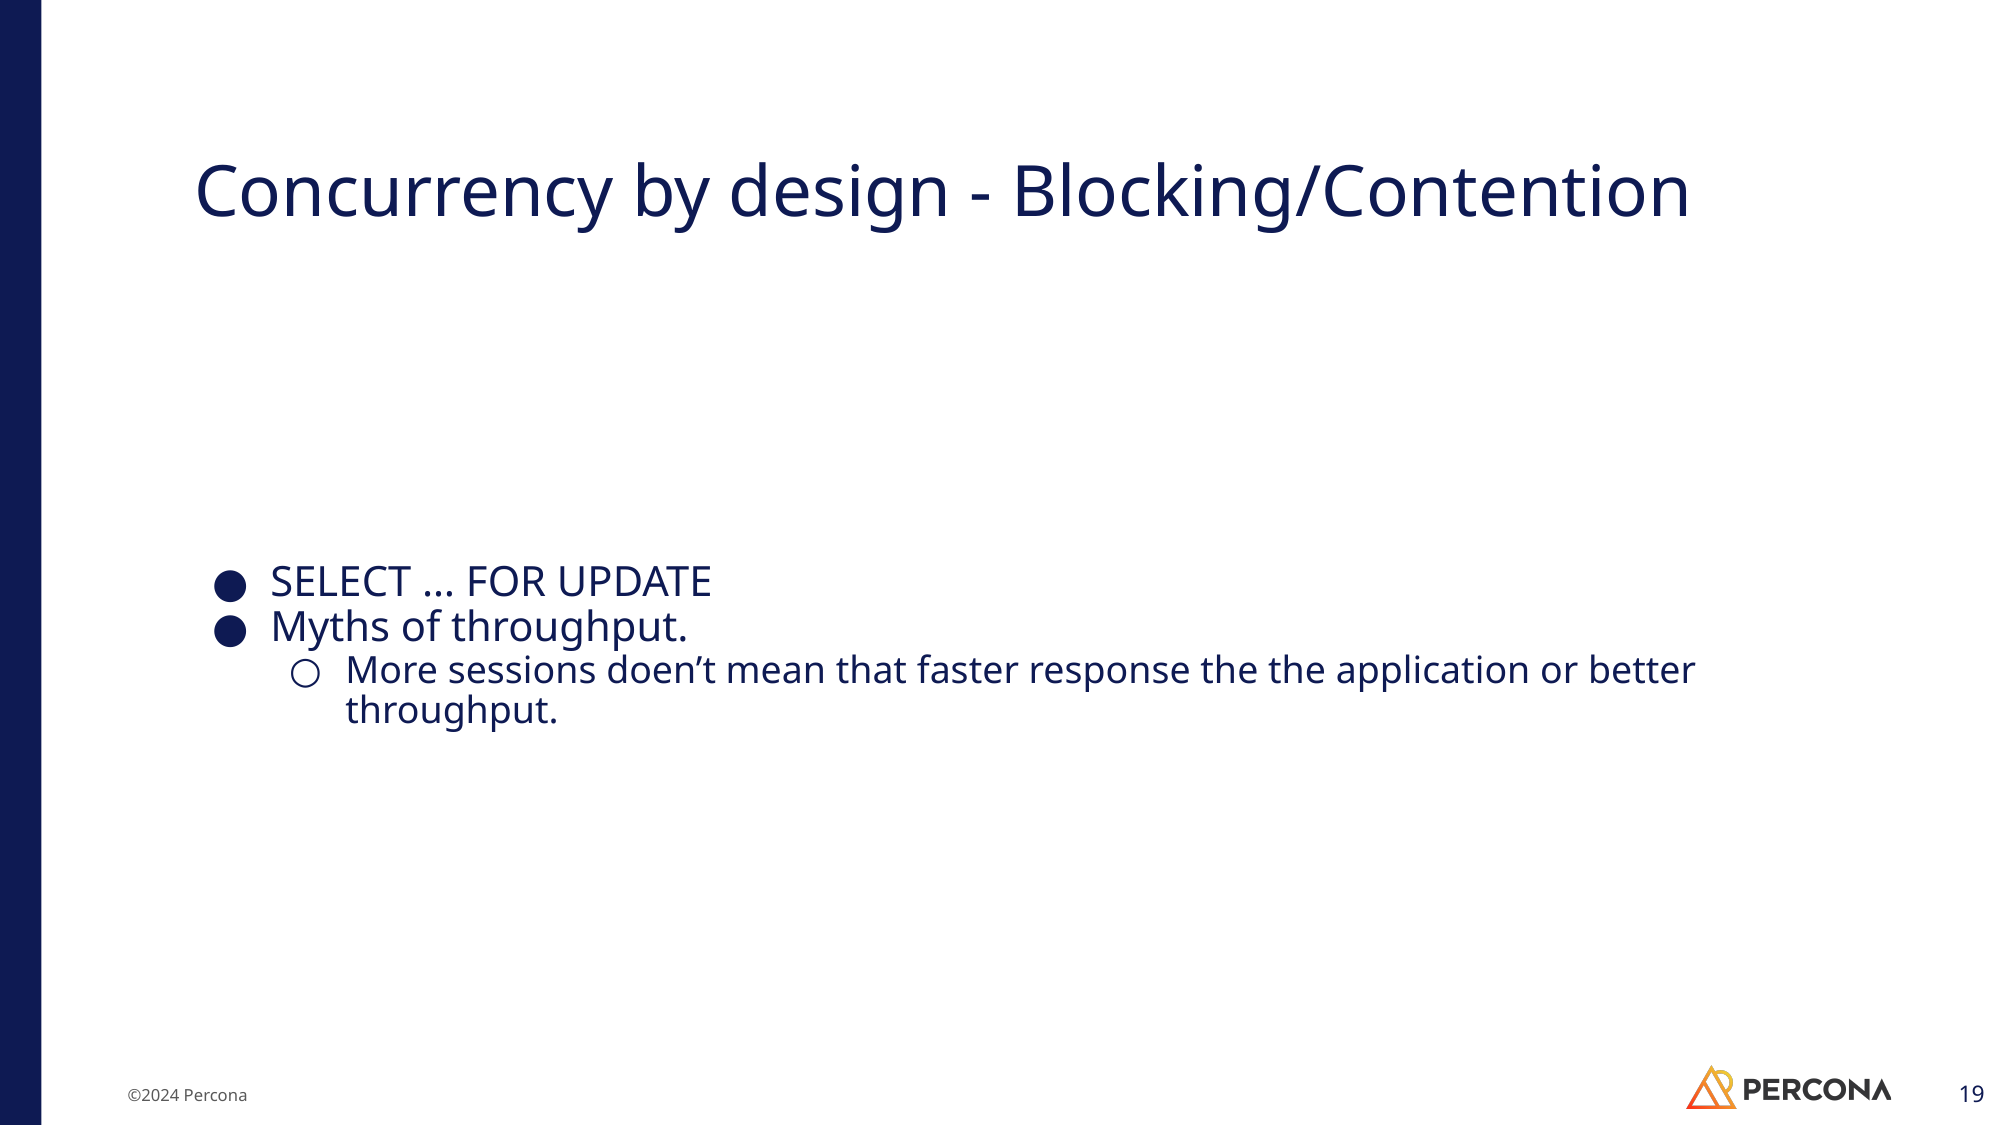

Concurrency by design - Blocking/Contention
# SELECT … FOR UPDATE
Myths of throughput.
More sessions doen’t mean that faster response the the application or better throughput.